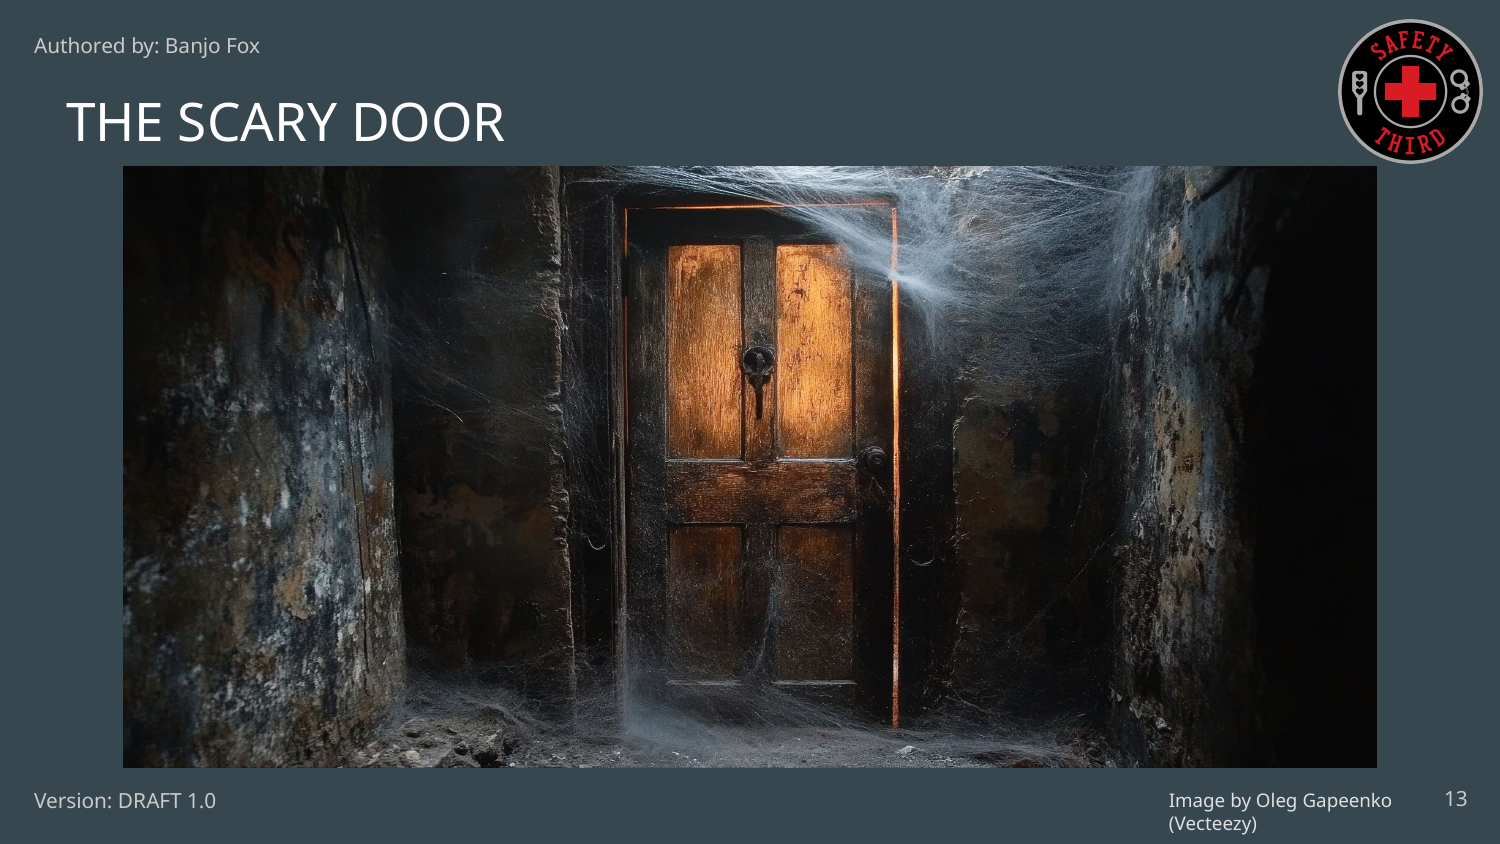

# THE SCARY DOOR
Image by Oleg Gapeenko (Vecteezy)